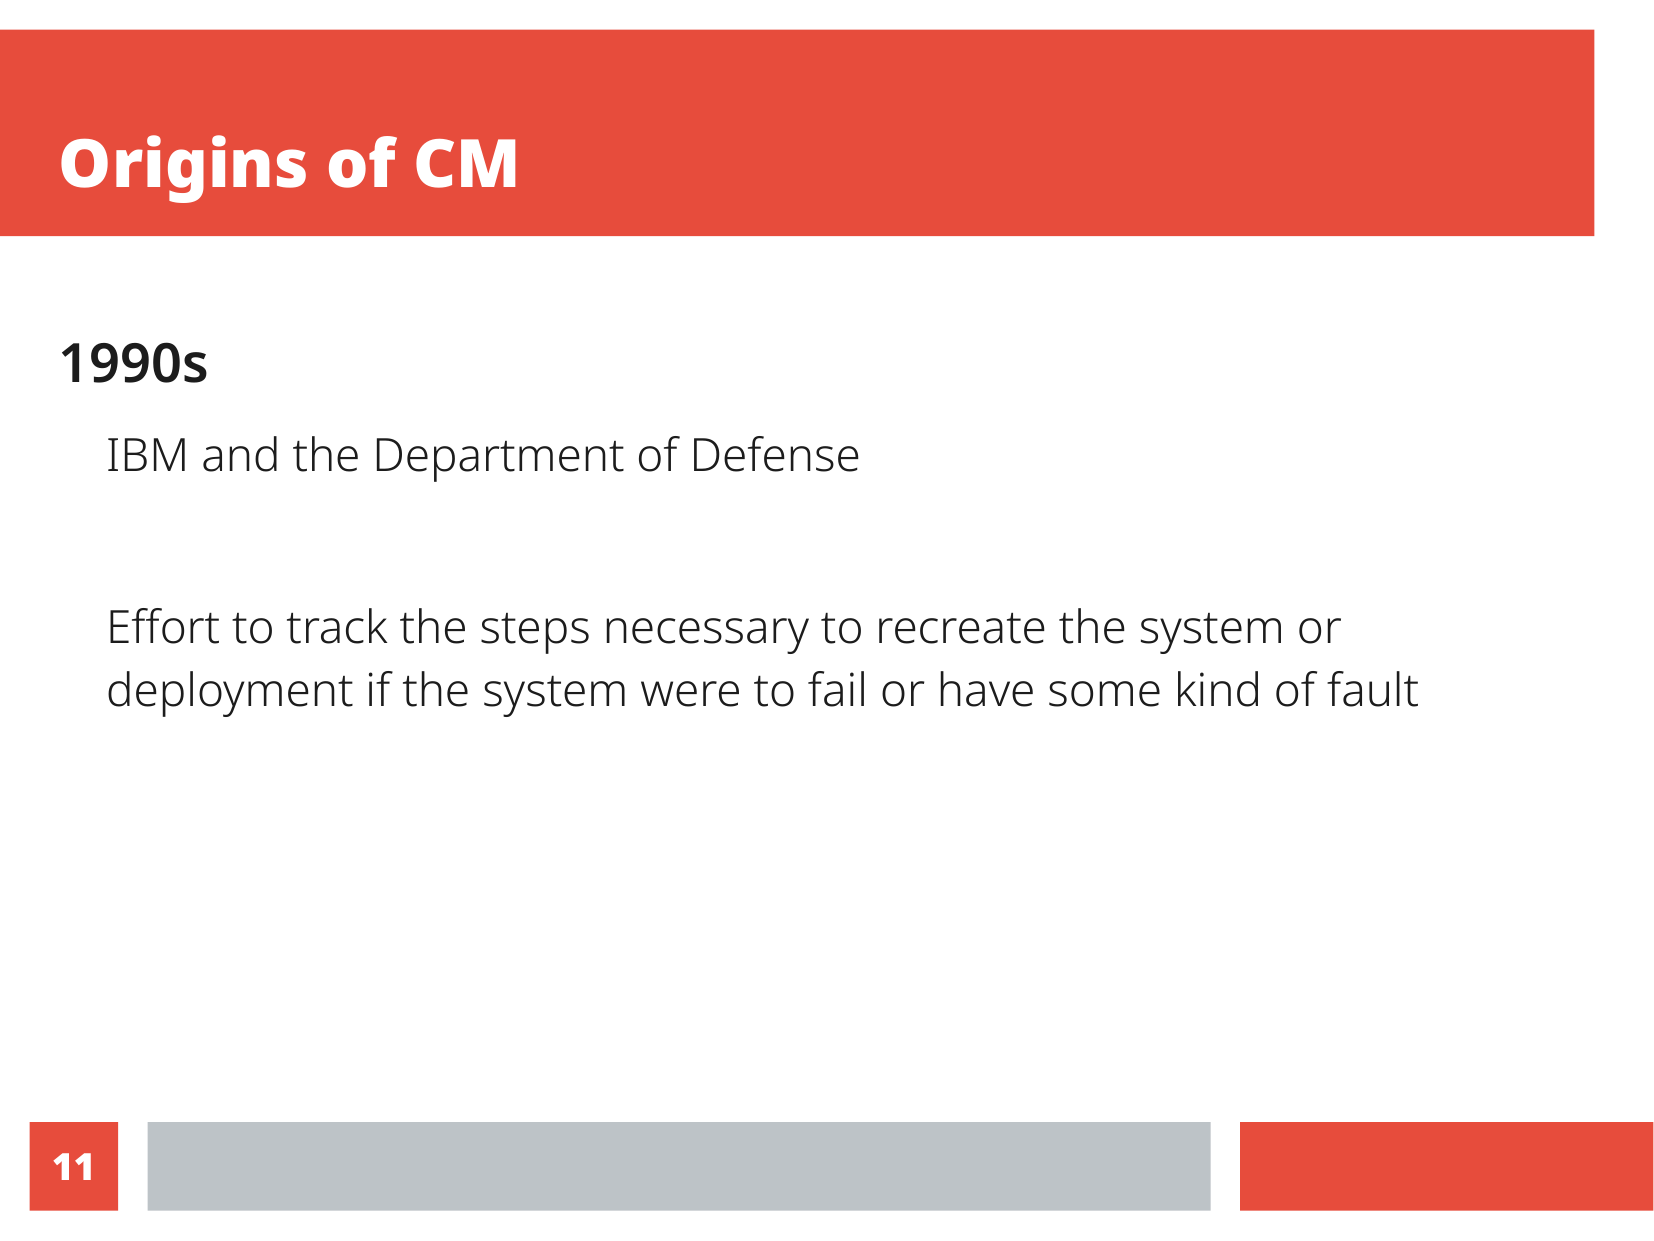

# Origins of CM
1990s
IBM and the Department of Defense
Effort to track the steps necessary to recreate the system or deployment if the system were to fail or have some kind of fault
11